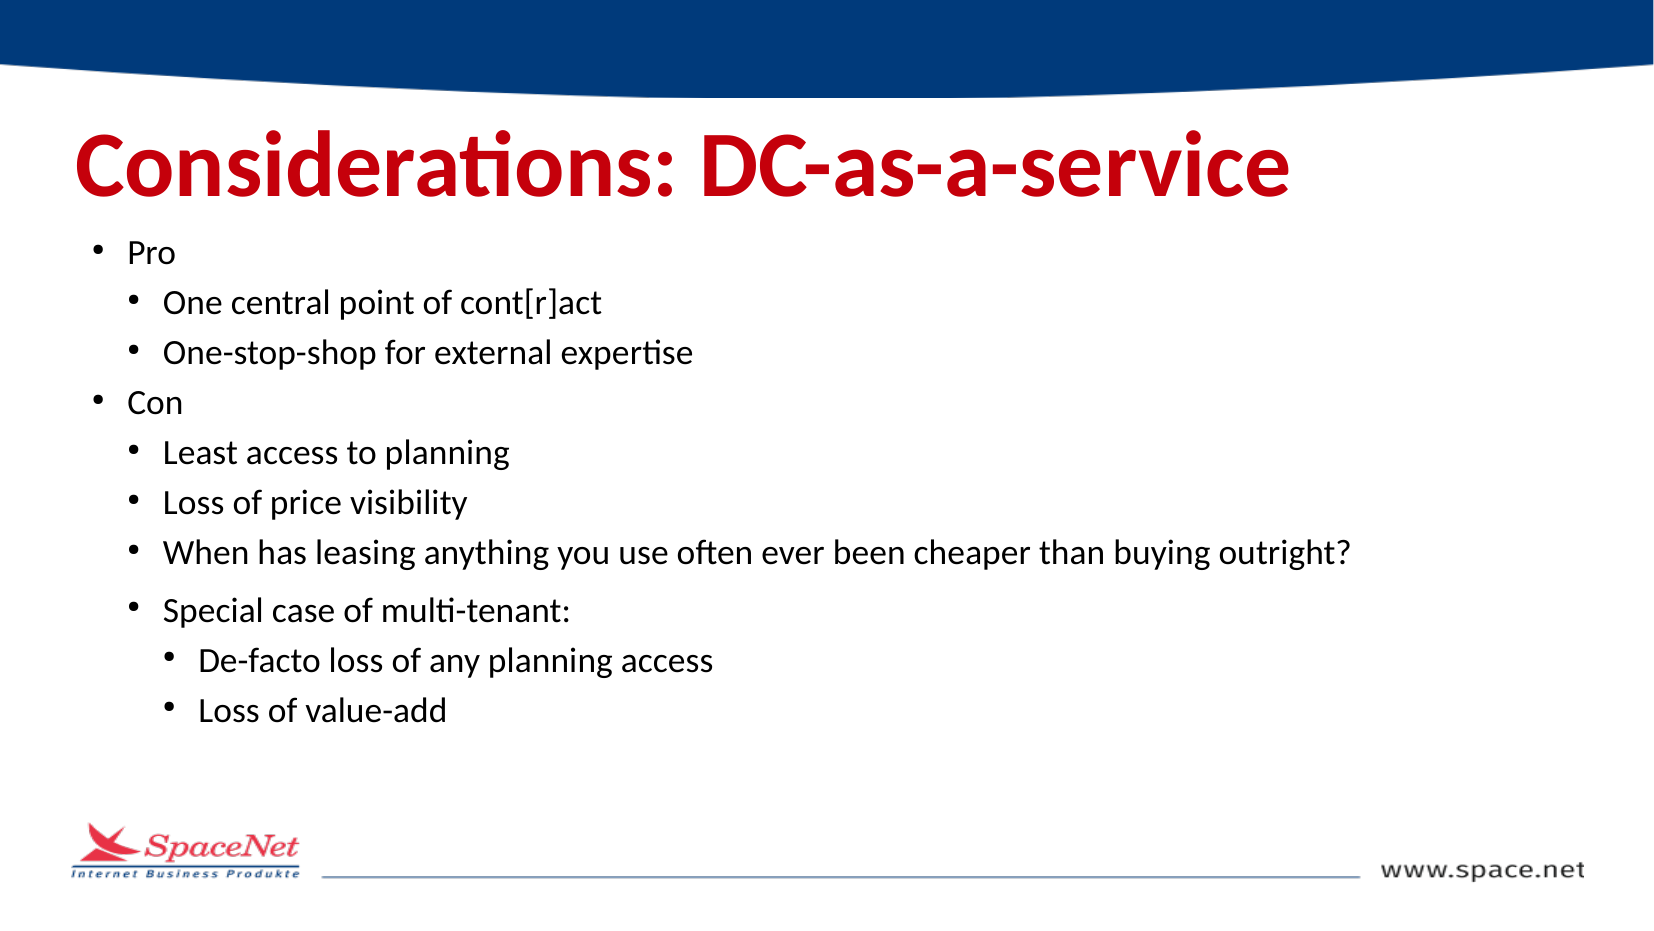

Considerations: DC-as-a-service
Pro
One central point of cont[r]act
One-stop-shop for external expertise
Con
Least access to planning
Loss of price visibility
When has leasing anything you use often ever been cheaper than buying outright?
Special case of multi-tenant:
De-facto loss of any planning access
Loss of value-add